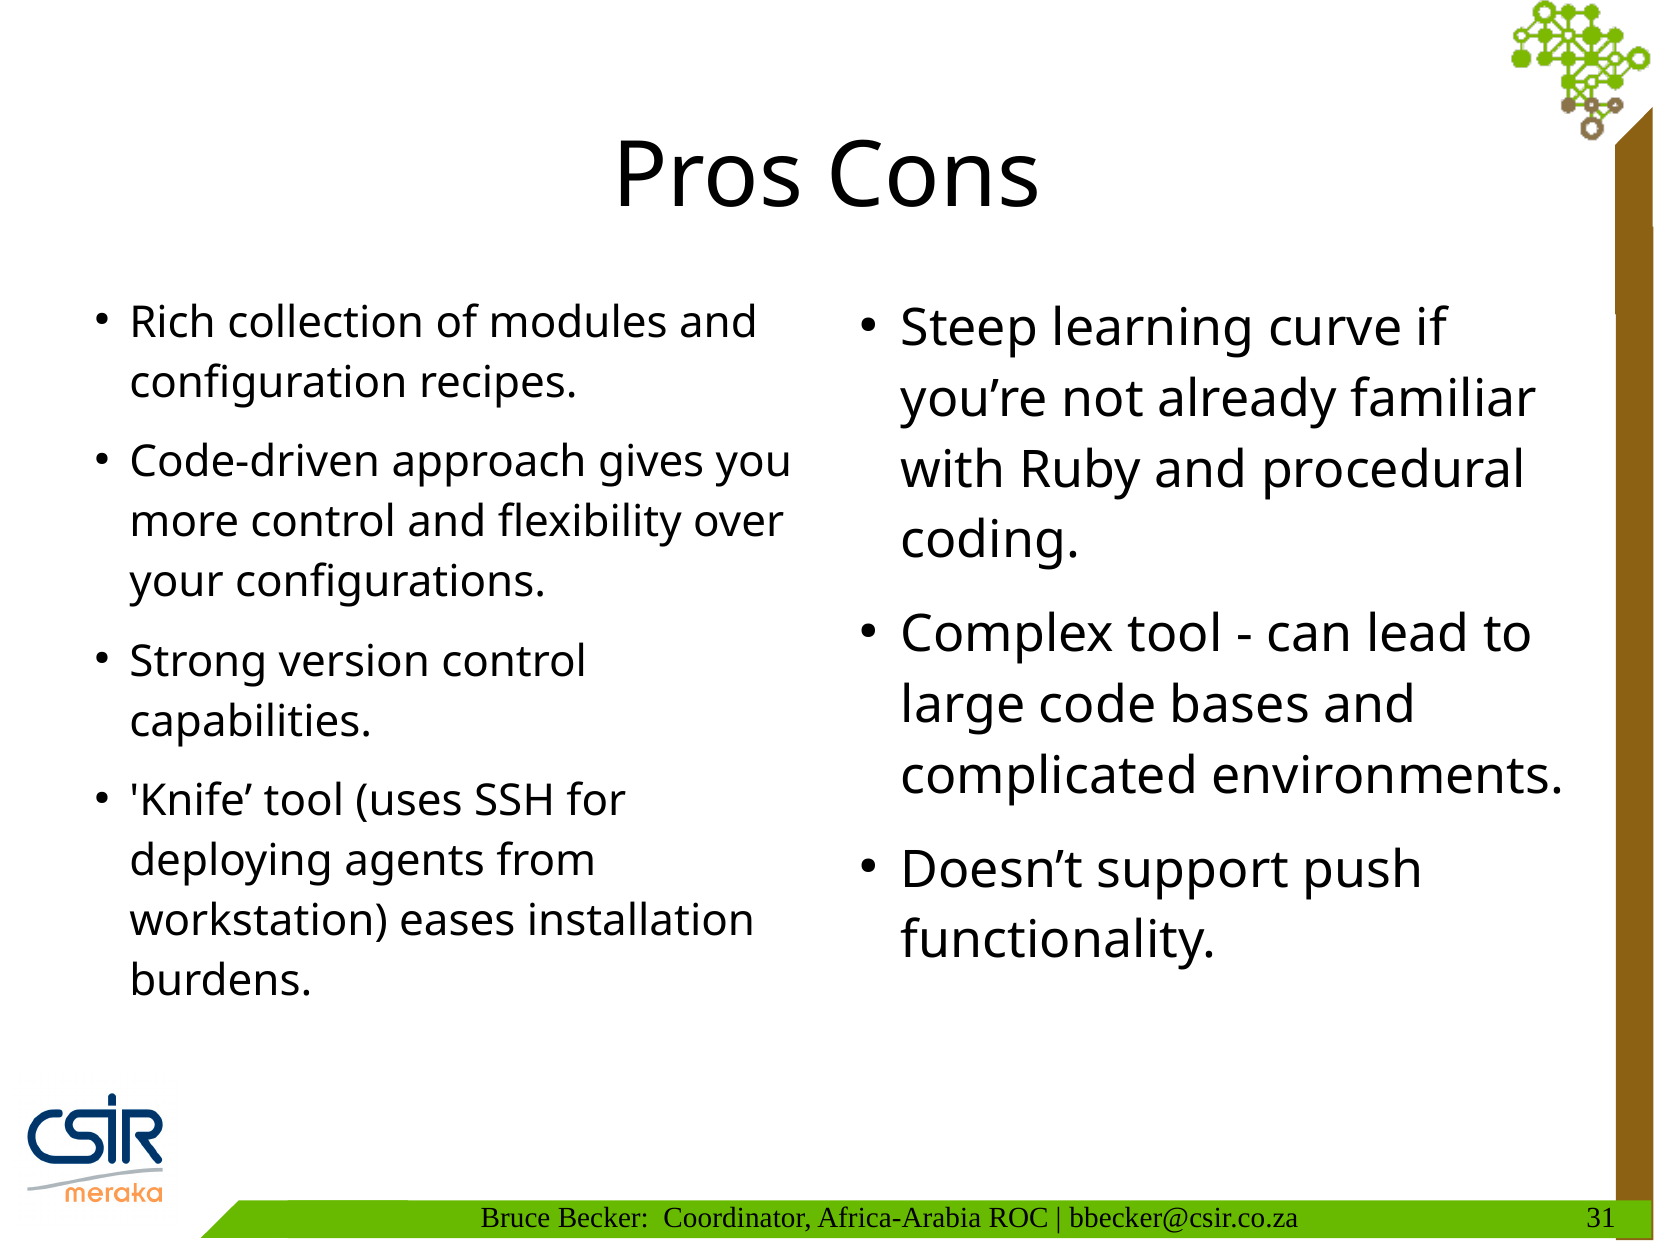

# Pros Cons
Rich collection of modules and configuration recipes.
Code-driven approach gives you more control and flexibility over your configurations.
Strong version control capabilities.
'Knife’ tool (uses SSH for deploying agents from workstation) eases installation burdens.
Steep learning curve if you’re not already familiar with Ruby and procedural coding.
Complex tool - can lead to large code bases and complicated environments.
Doesn’t support push functionality.
31